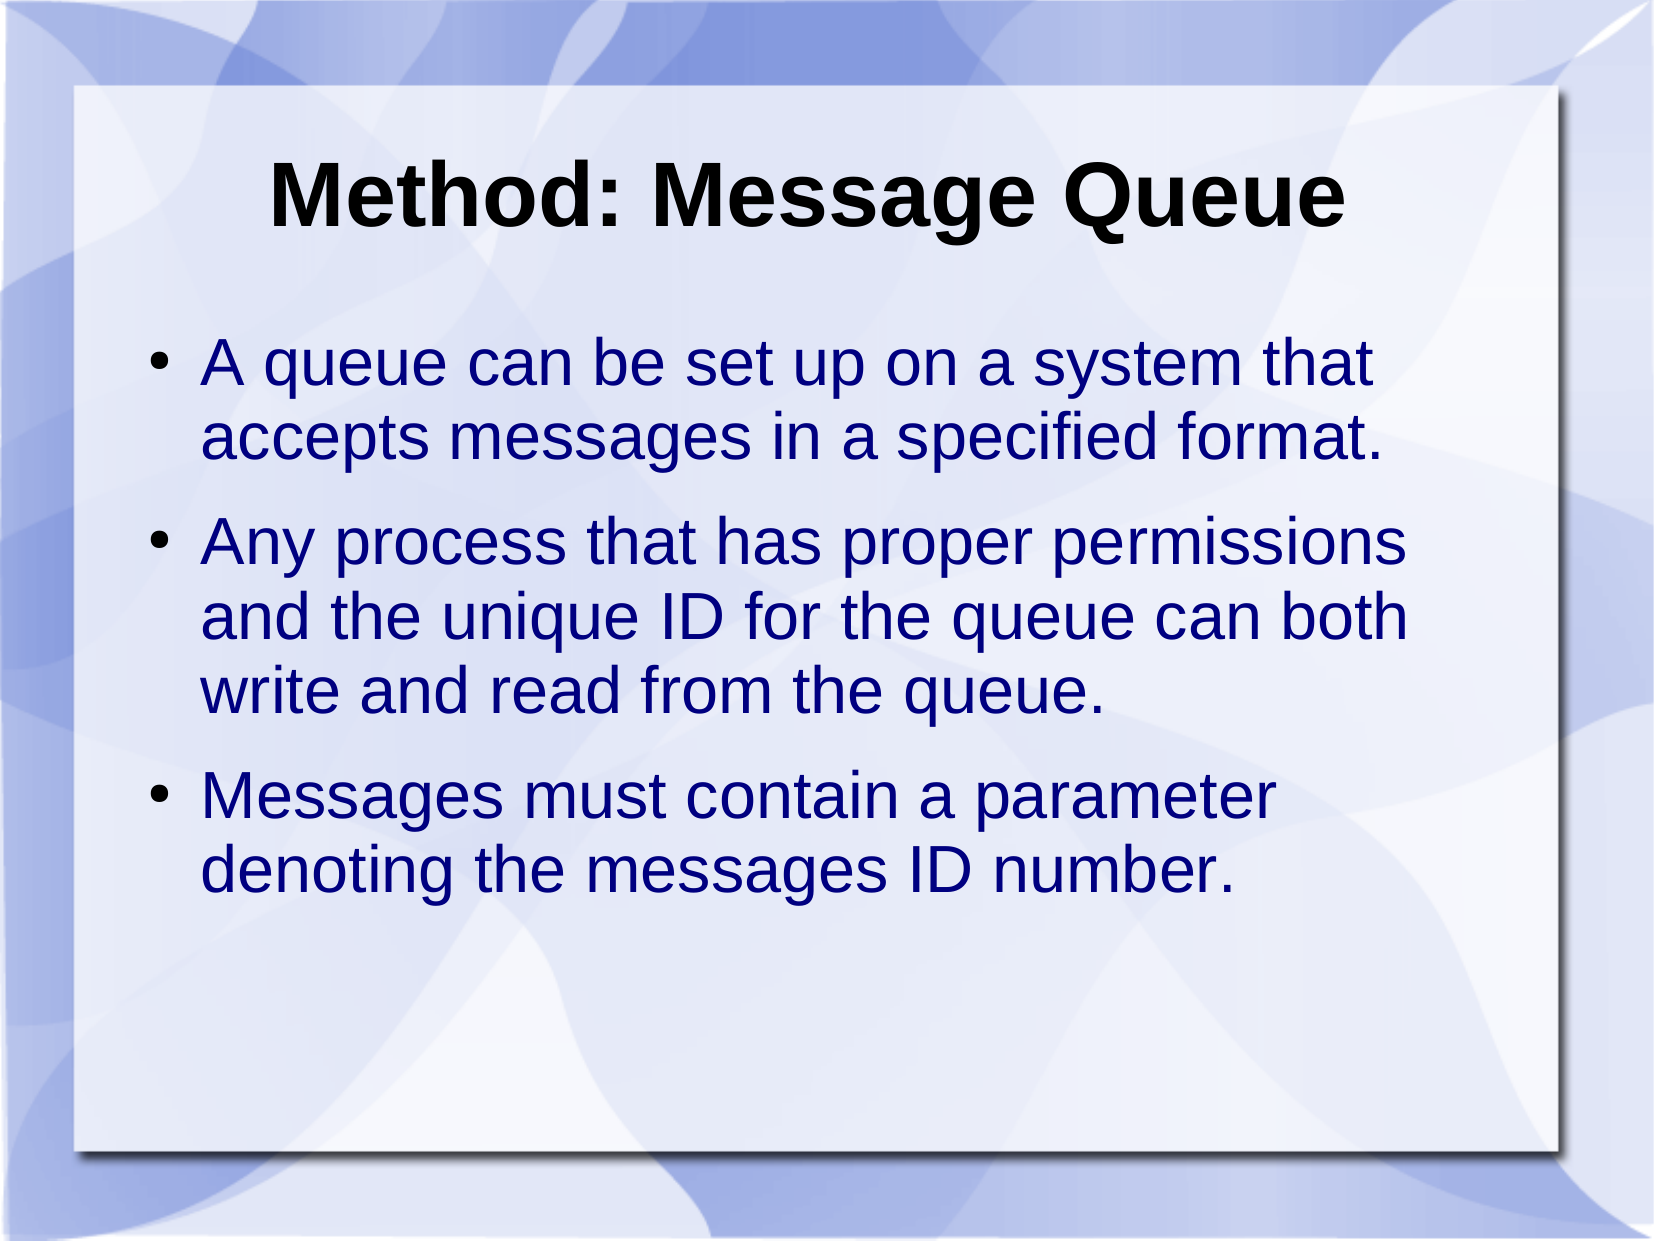

# Method: Message Queue
A queue can be set up on a system that accepts messages in a specified format.
Any process that has proper permissions and the unique ID for the queue can both write and read from the queue.
Messages must contain a parameter denoting the messages ID number.